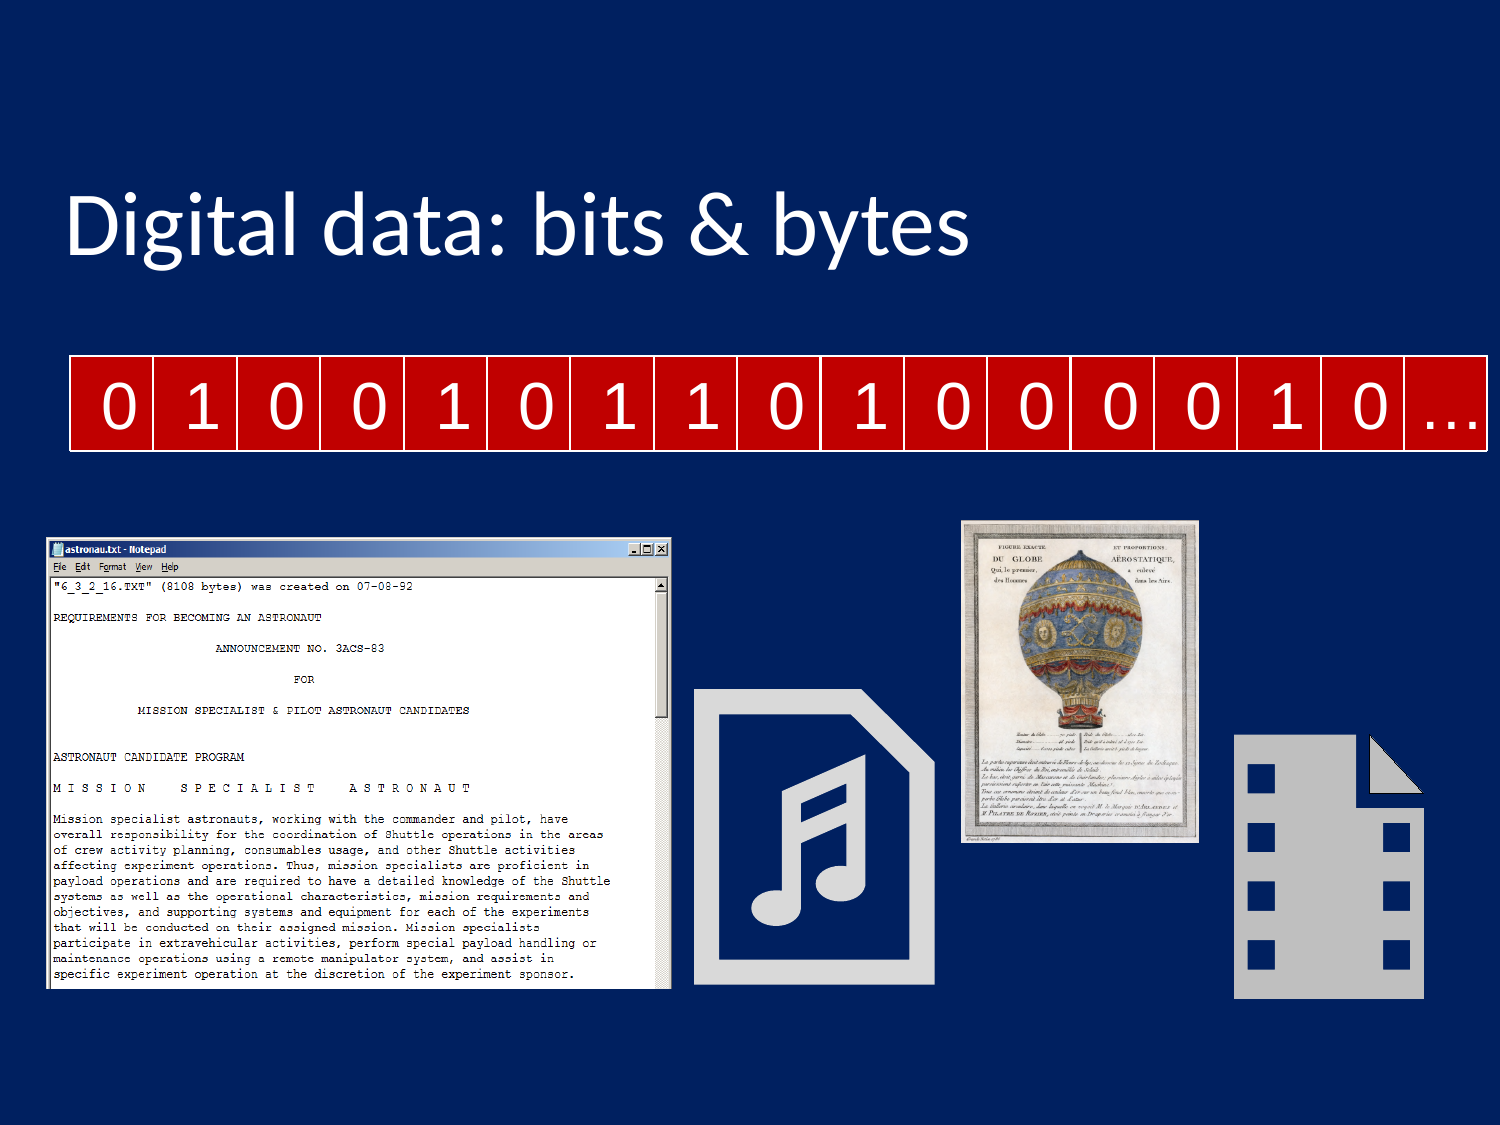

Digital data: bits & bytes
0
1
0
0
1
0
1
1
0
1
0
0
0
0
1
0
…